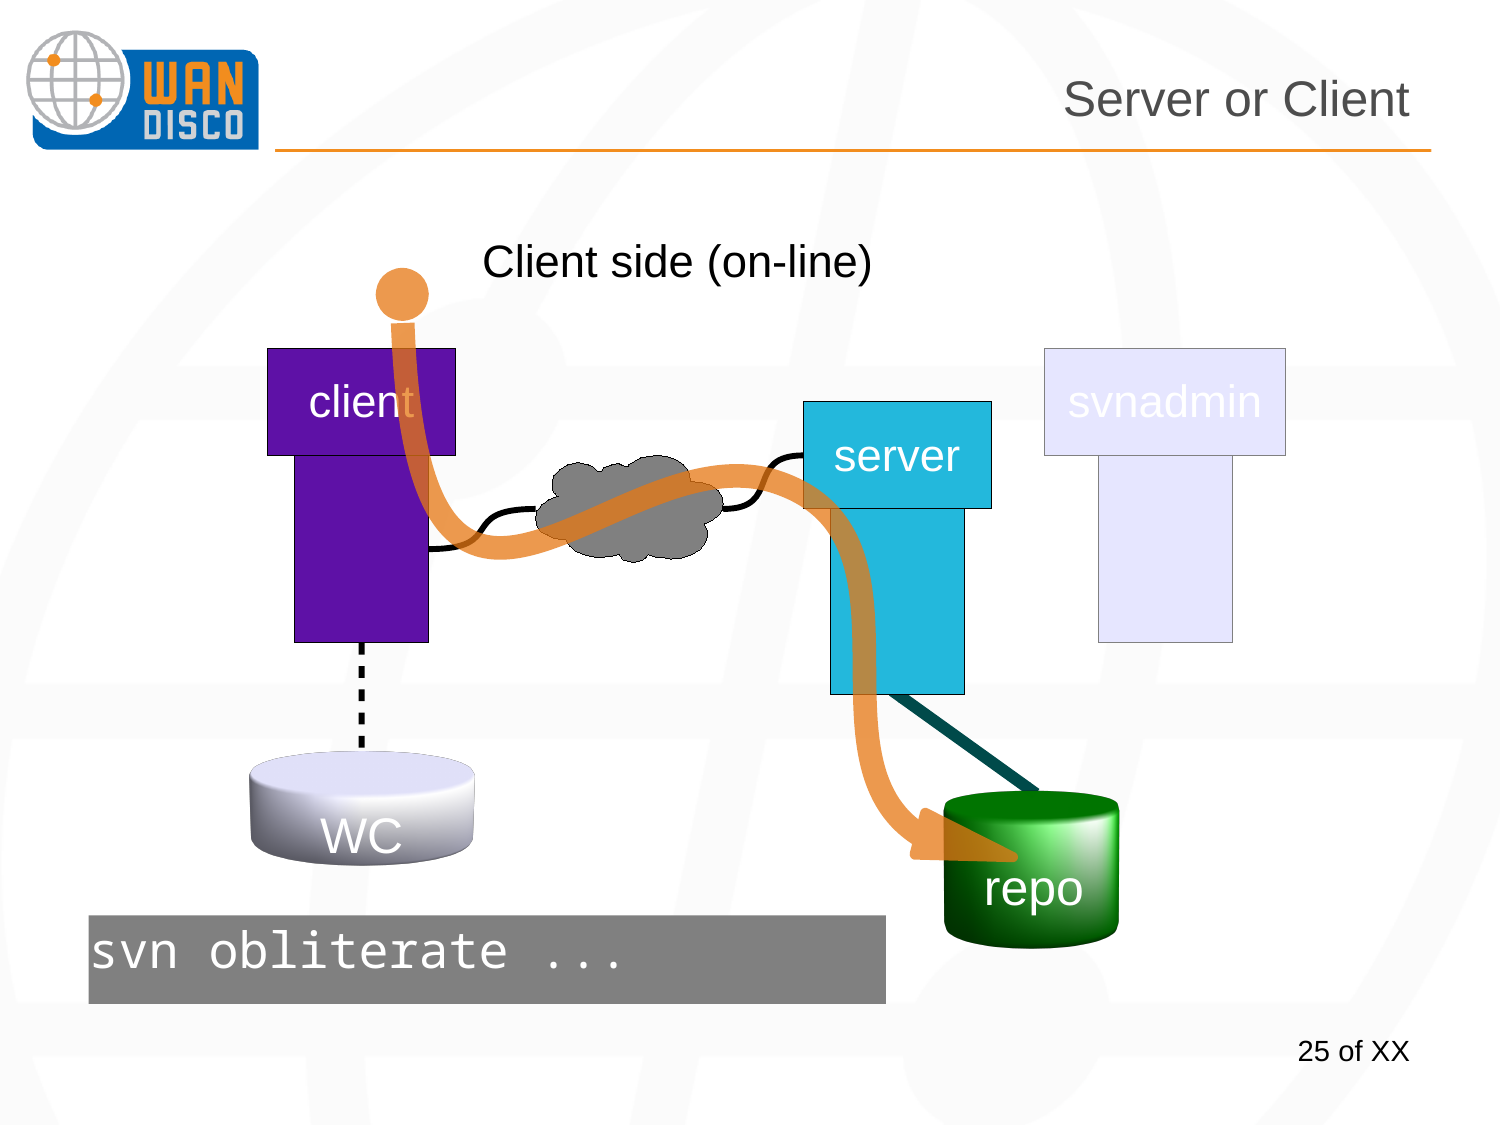

# Server or Client
Client side (on-line)
client
svnadmin
server
WC
repo
svn obliterate ...
25